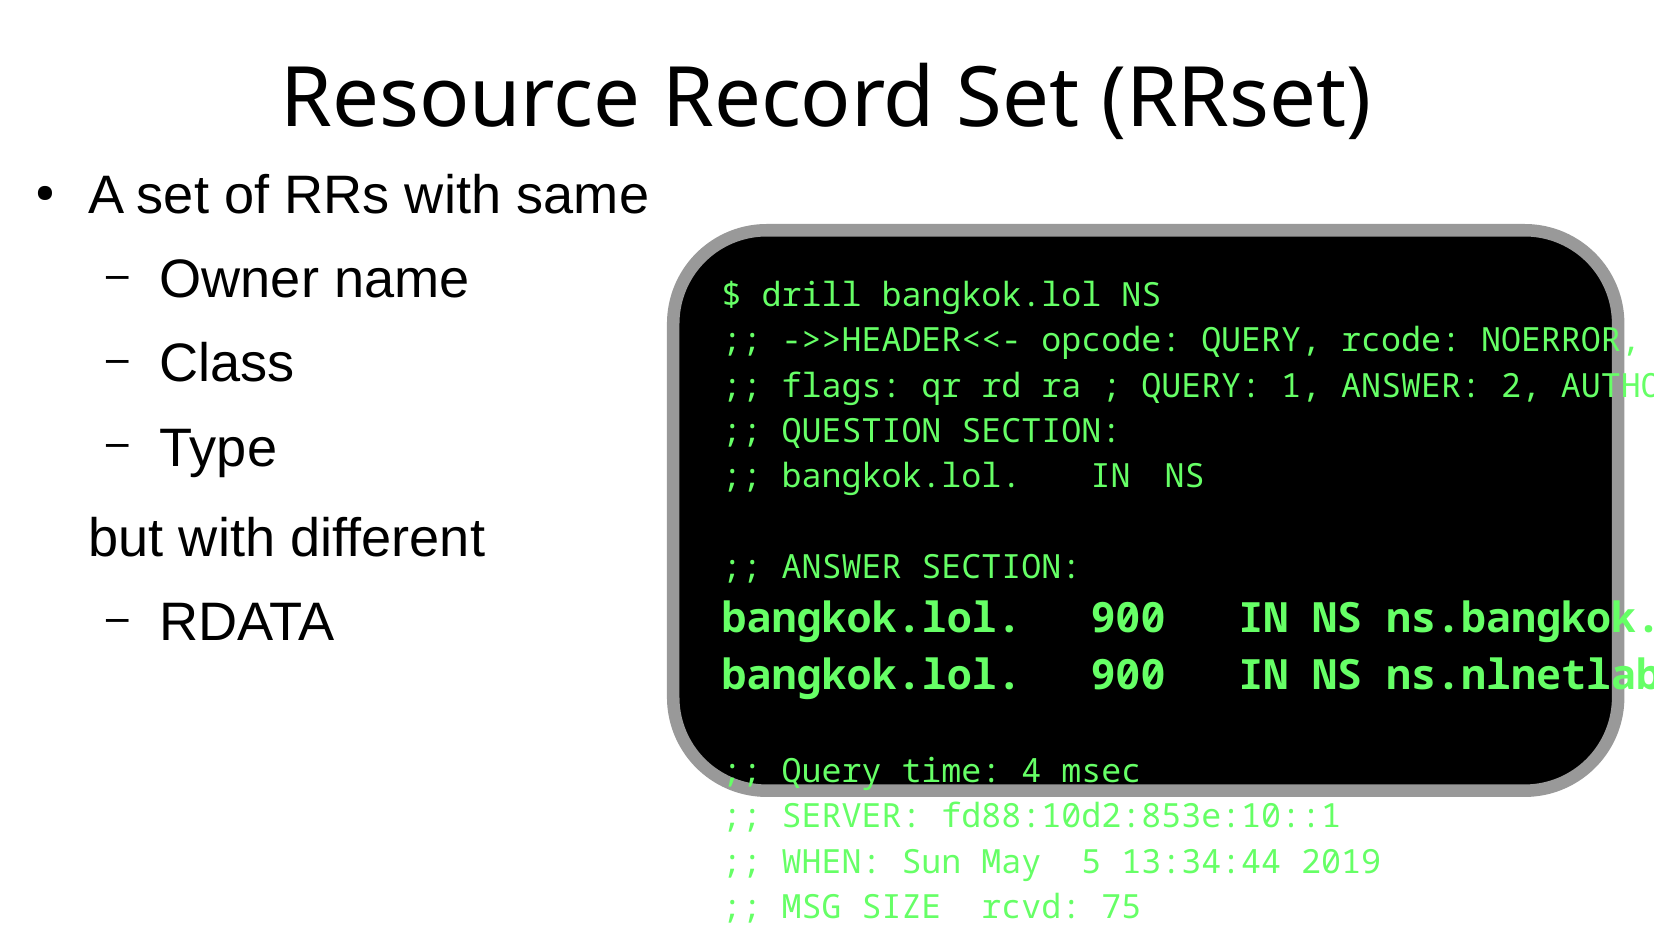

# Resource Record Set (RRset)
A set of RRs with same
Owner name
Class
Type
but with different
RDATA
$ drill bangkok.lol NS
;; ->>HEADER<<- opcode: QUERY, rcode: NOERROR, id: 4
;; flags: qr rd ra ; QUERY: 1, ANSWER: 2, AUTHORITY:
;; QUESTION SECTION:
;; bangkok.lol.	IN	NS
;; ANSWER SECTION:
bangkok.lol.	900	IN	NS	ns.bangkok.lol.
bangkok.lol.	900	IN	NS	ns.nlnetlabs.nl.
;; Query time: 4 msec
;; SERVER: fd88:10d2:853e:10::1
;; WHEN: Sun May 5 13:34:44 2019
;; MSG SIZE rcvd: 75